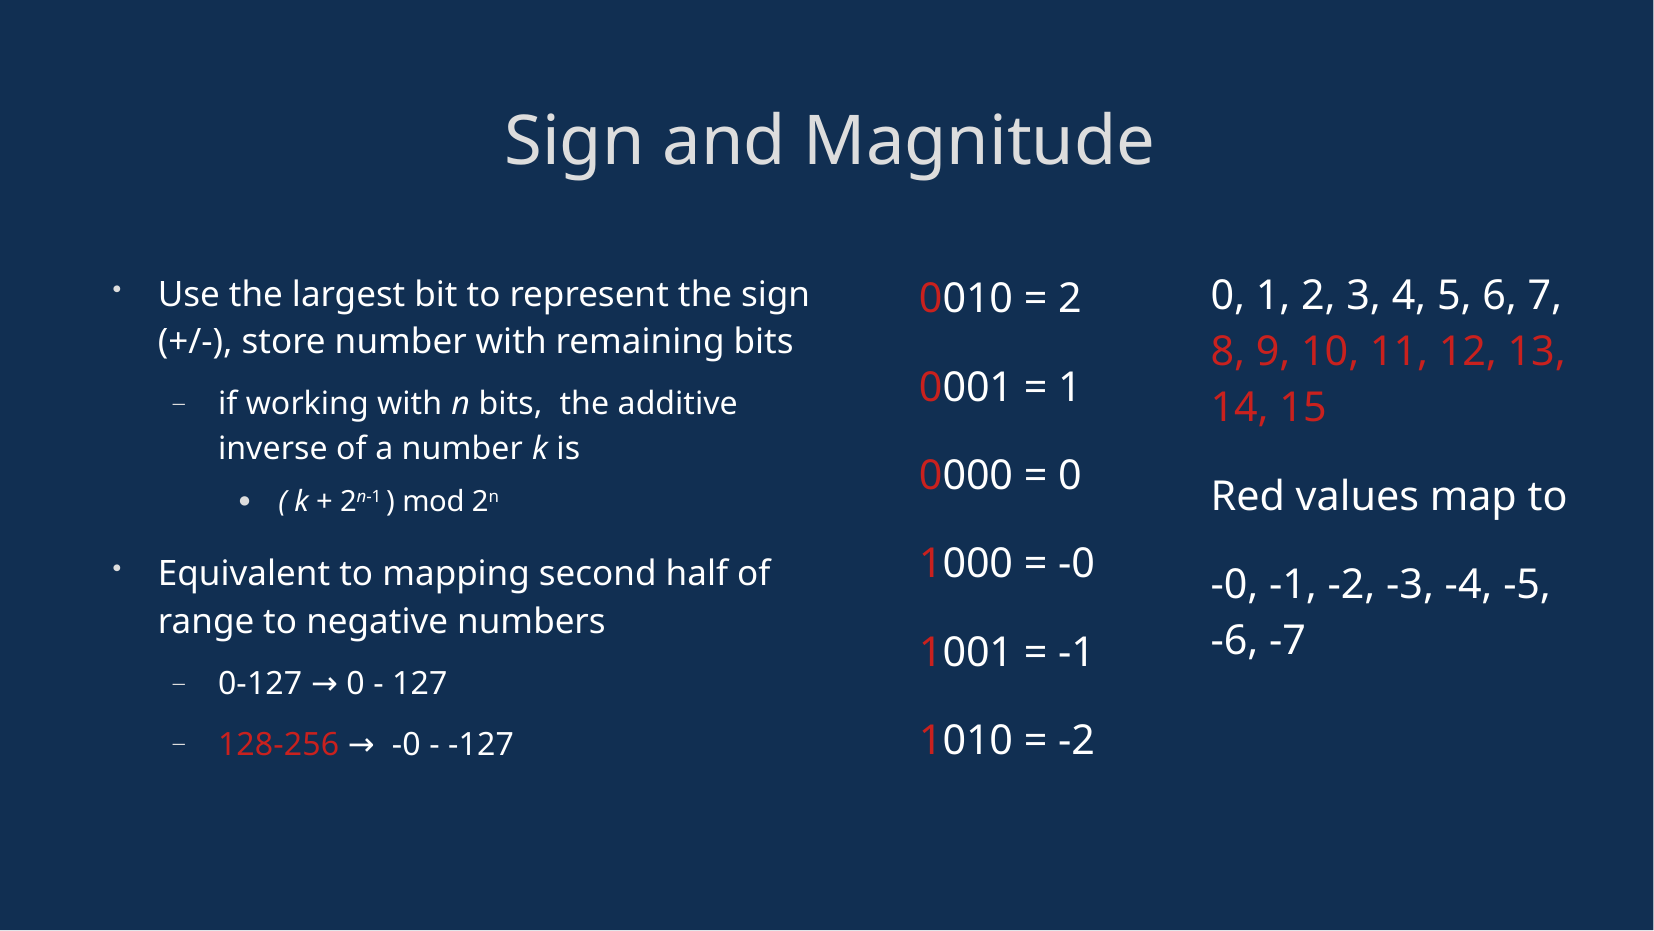

# Sign and Magnitude
0, 1, 2, 3, 4, 5, 6, 7, 8, 9, 10, 11, 12, 13, 14, 15
Red values map to
-0, -1, -2, -3, -4, -5, -6, -7
Use the largest bit to represent the sign (+/-), store number with remaining bits
if working with n bits, the additive inverse of a number k is
( k + 2n-1 ) mod 2n
Equivalent to mapping second half of range to negative numbers
0-127 → 0 - 127
128-256 → -0 - -127
0010 = 2
0001 = 1
0000 = 0
1000 = -0
1001 = -1
1010 = -2